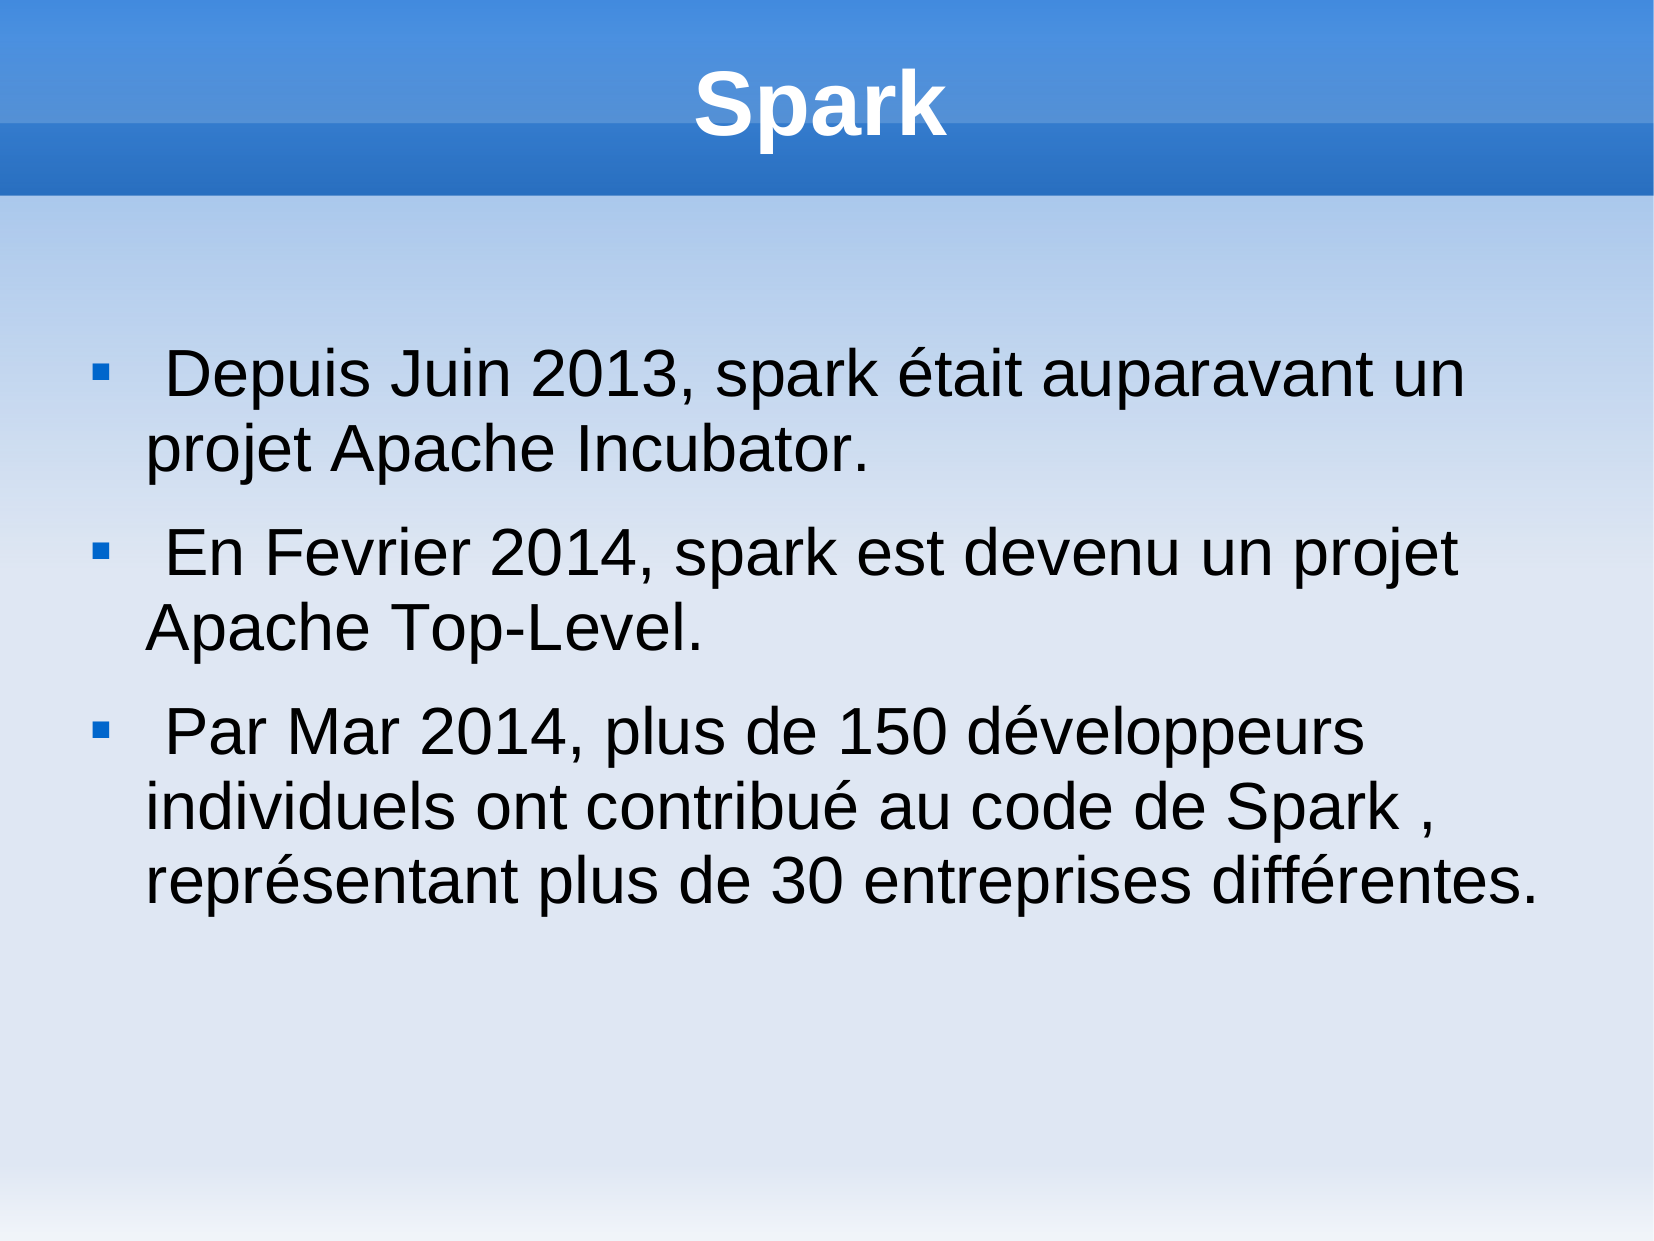

# Spark
 Depuis Juin 2013, spark était auparavant un projet Apache Incubator.
 En Fevrier 2014, spark est devenu un projet Apache Top-Level.
 Par Mar 2014, plus de 150 développeurs individuels ont contribué au code de Spark , représentant plus de 30 entreprises différentes.